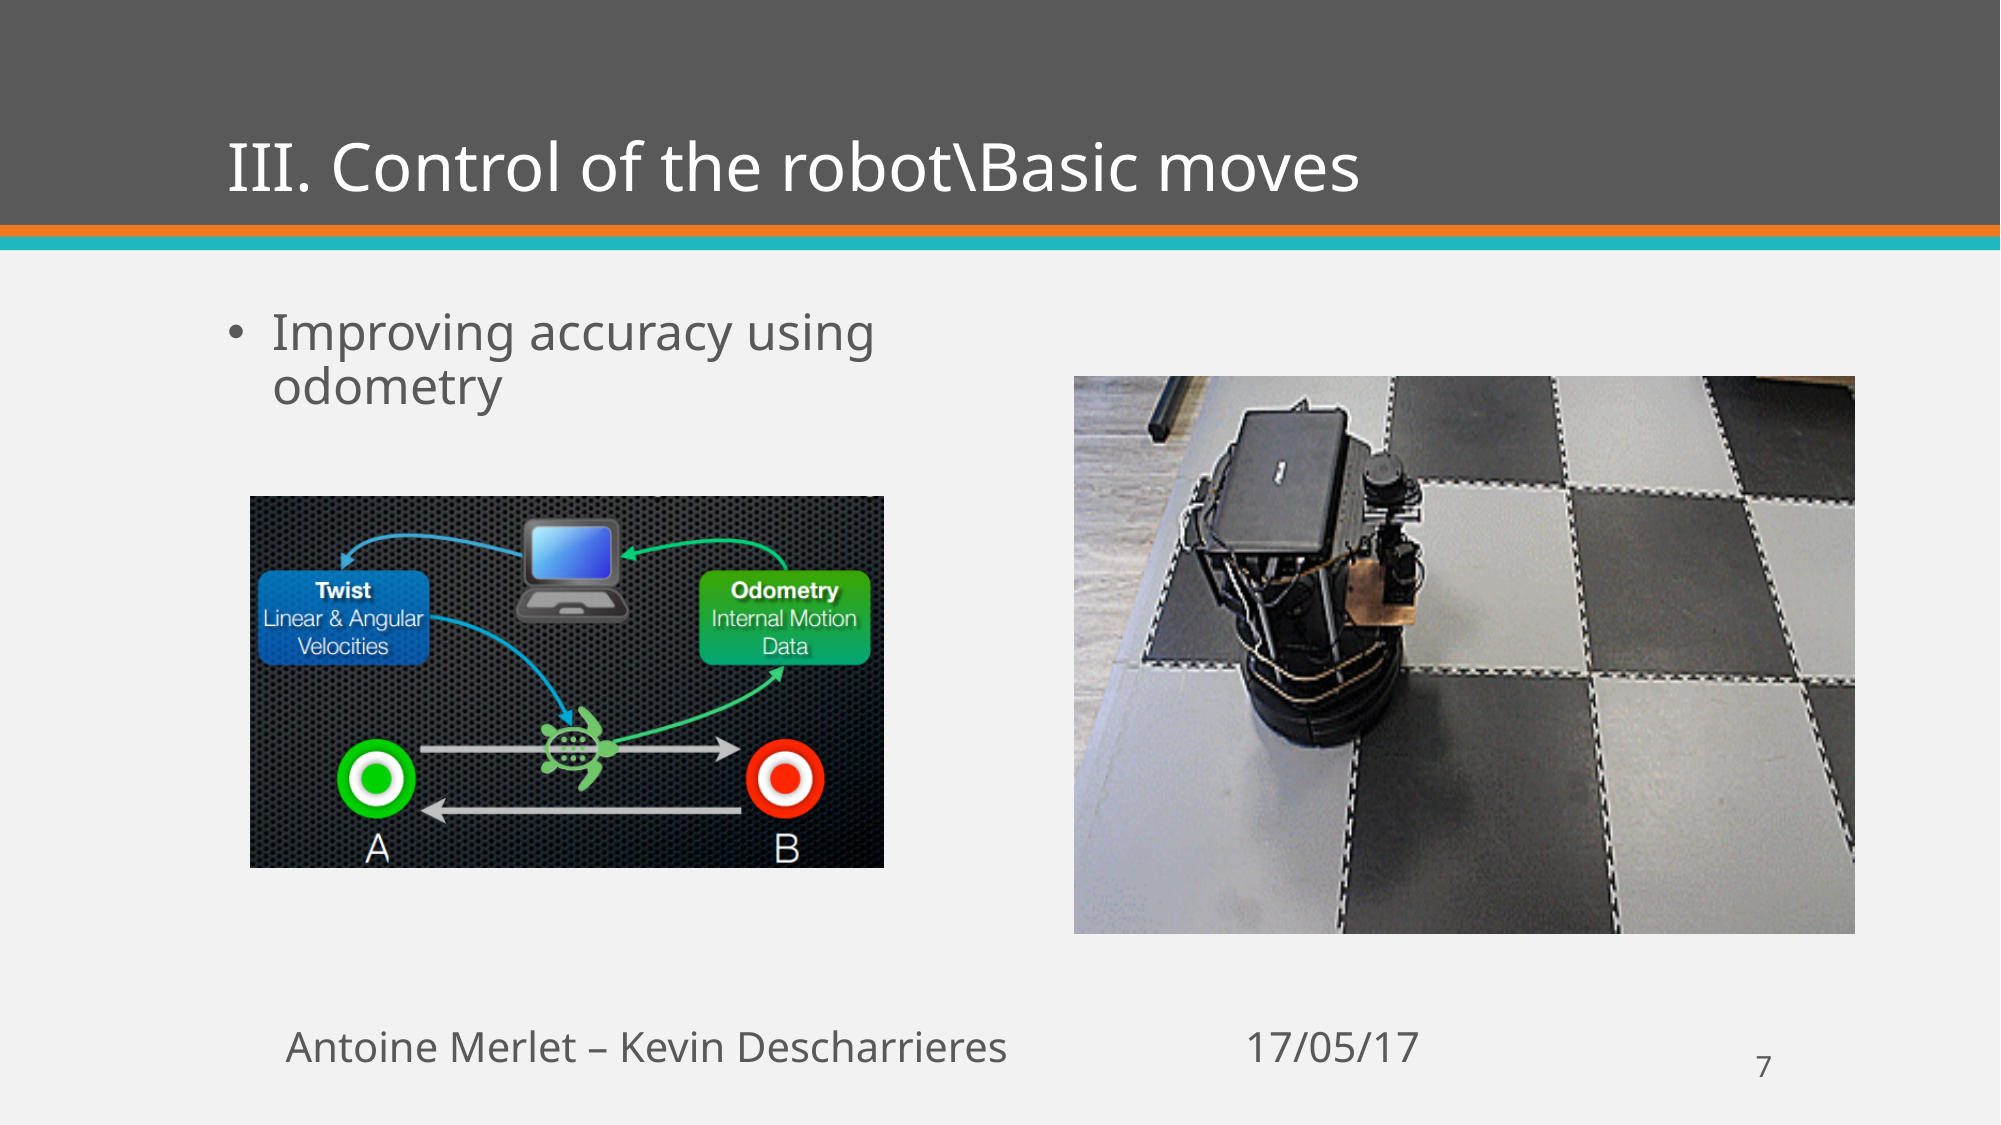

# III. Control of the robot\Basic moves
Improving accuracy using odometry
Antoine Merlet – Kevin Descharrieres	 			17/05/17